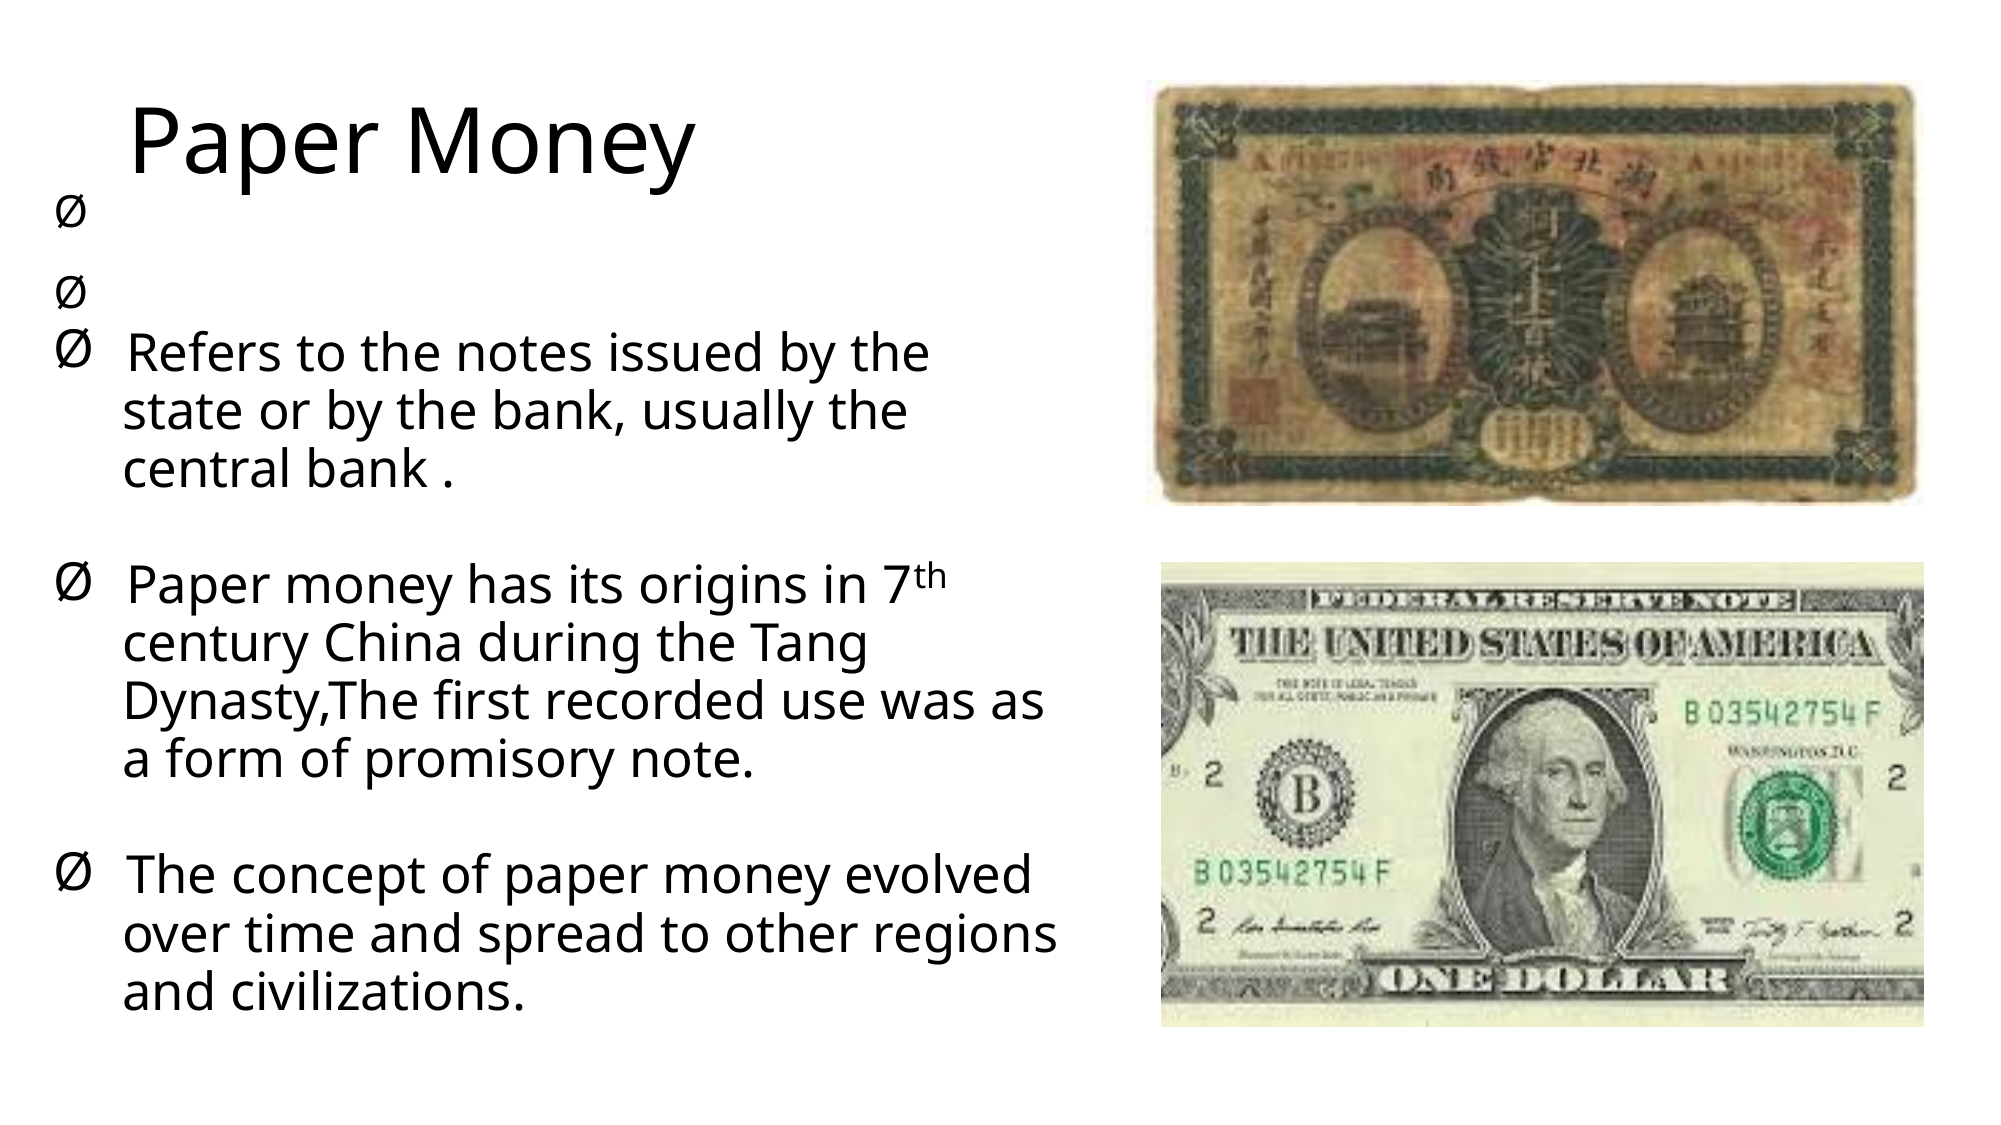

# Paper Money
Refers to the notes issued by the
 state or by the bank, usually the
 central bank .
Paper money has its origins in 7th
 century China during the Tang
 Dynasty,The first recorded use was as
 a form of promisory note.
The concept of paper money evolved
 over time and spread to other regions
 and civilizations.